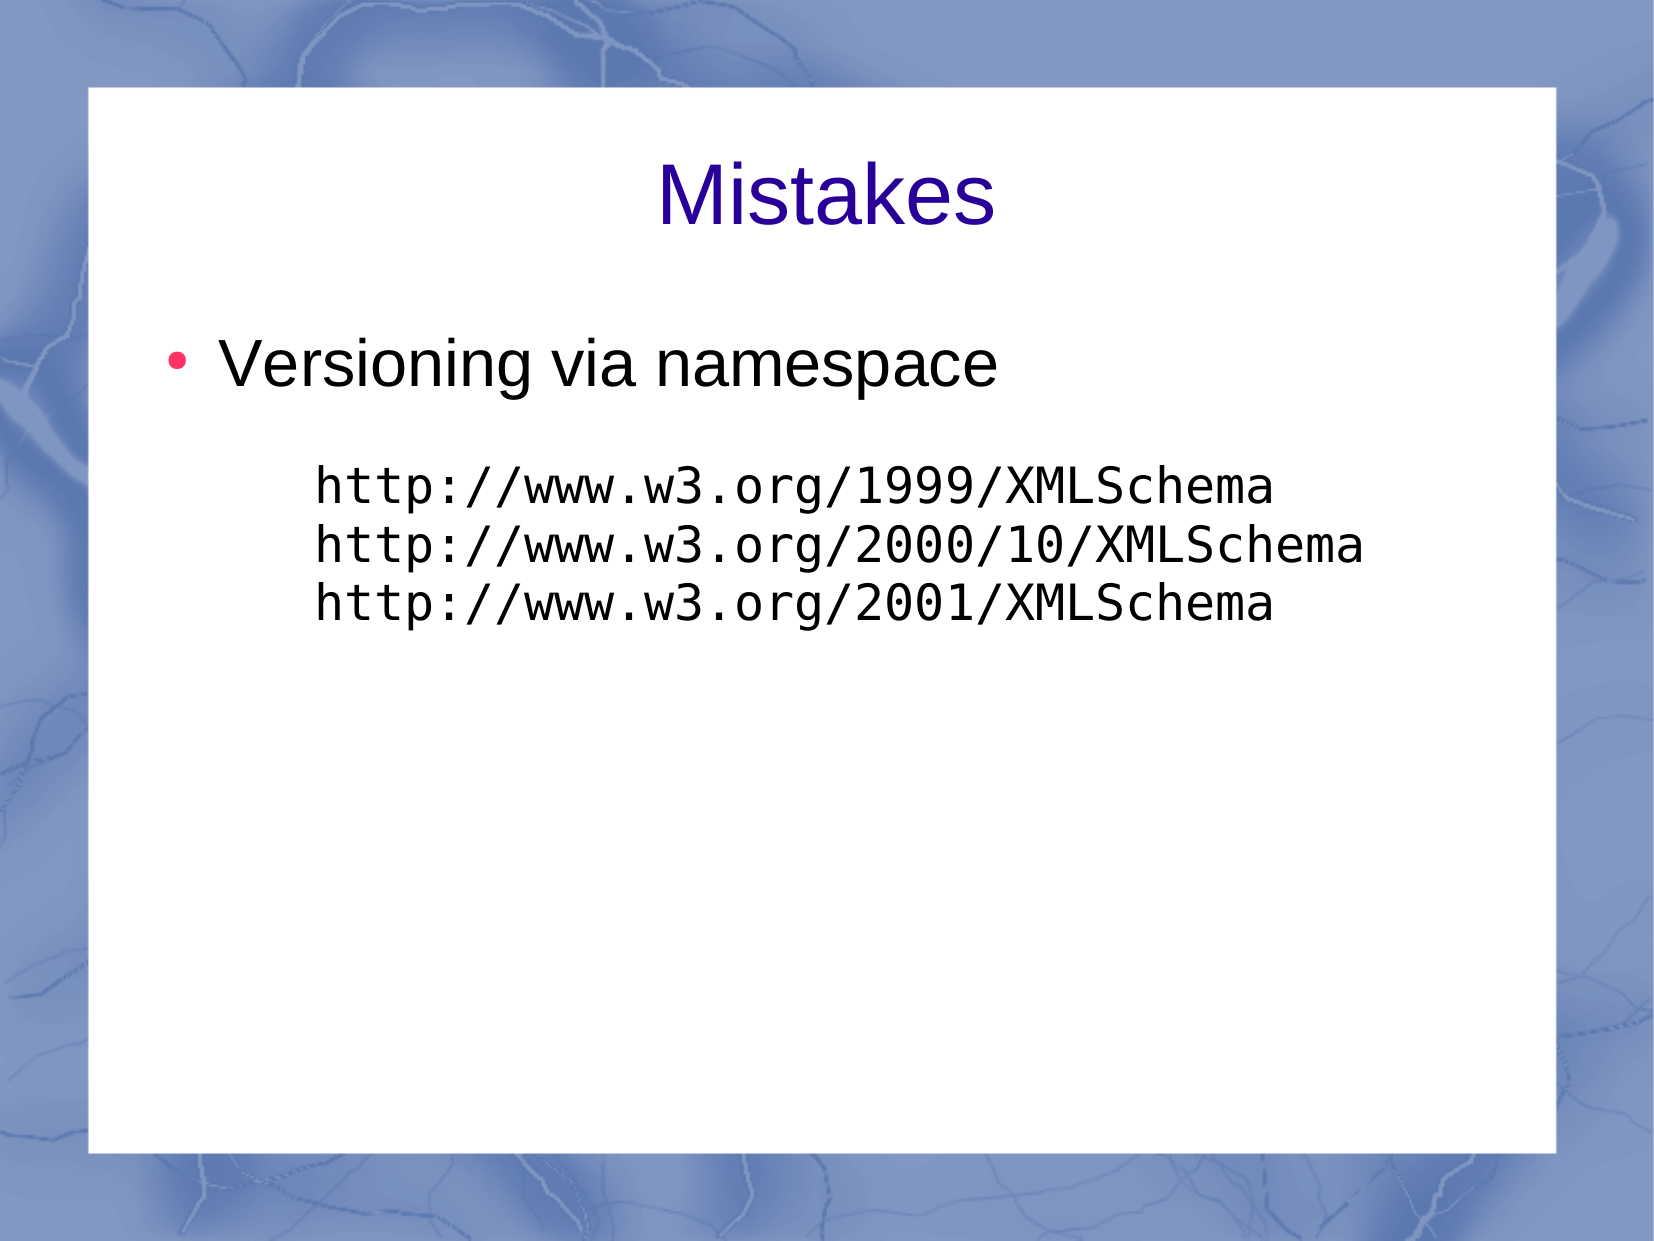

# Mistakes
Versioning via namespace
http://www.w3.org/1999/XMLSchema
http://www.w3.org/2000/10/XMLSchema
http://www.w3.org/2001/XMLSchema